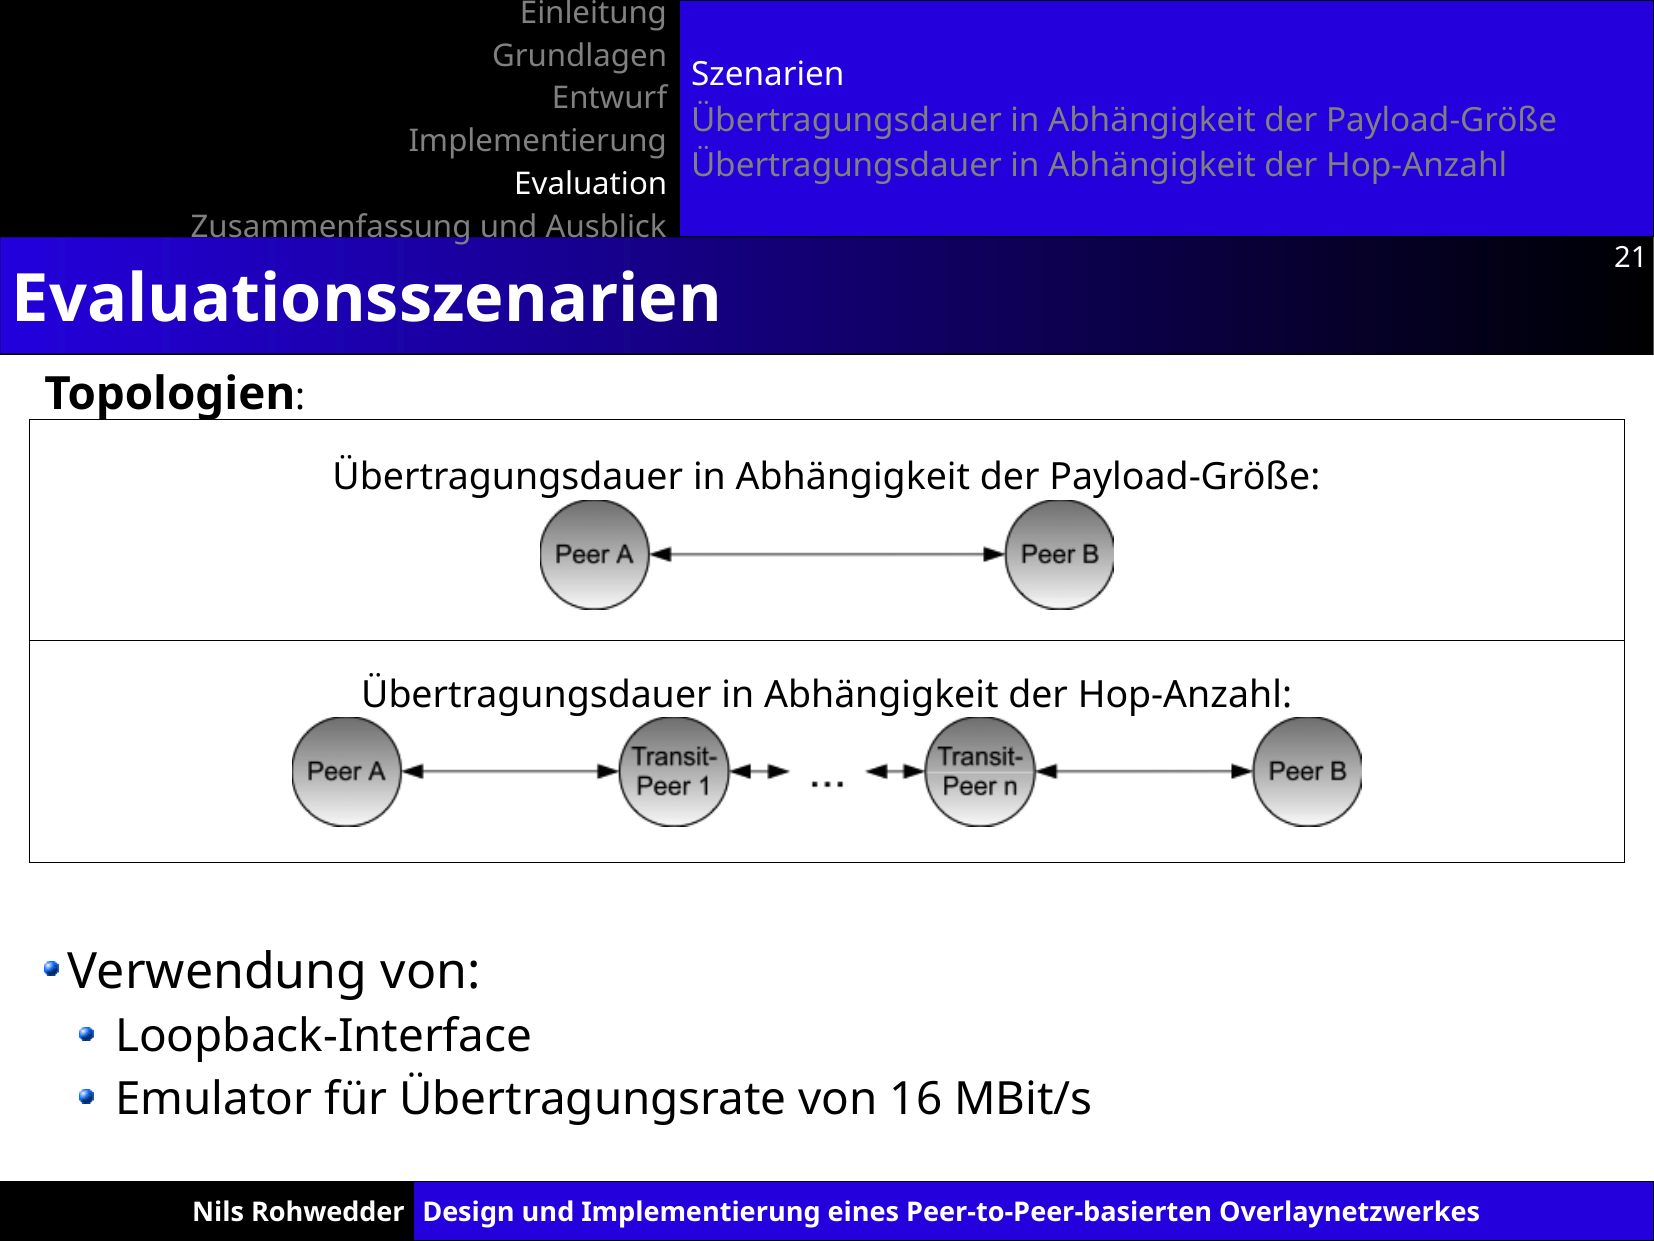

# Evaluationsszenarien
21
Topologien:
Übertragungsdauer in Abhängigkeit der Hop-Anzahl:
 Verwendung von:
Loopback-Interface
Emulator für Übertragungsrate von 16 MBit/s